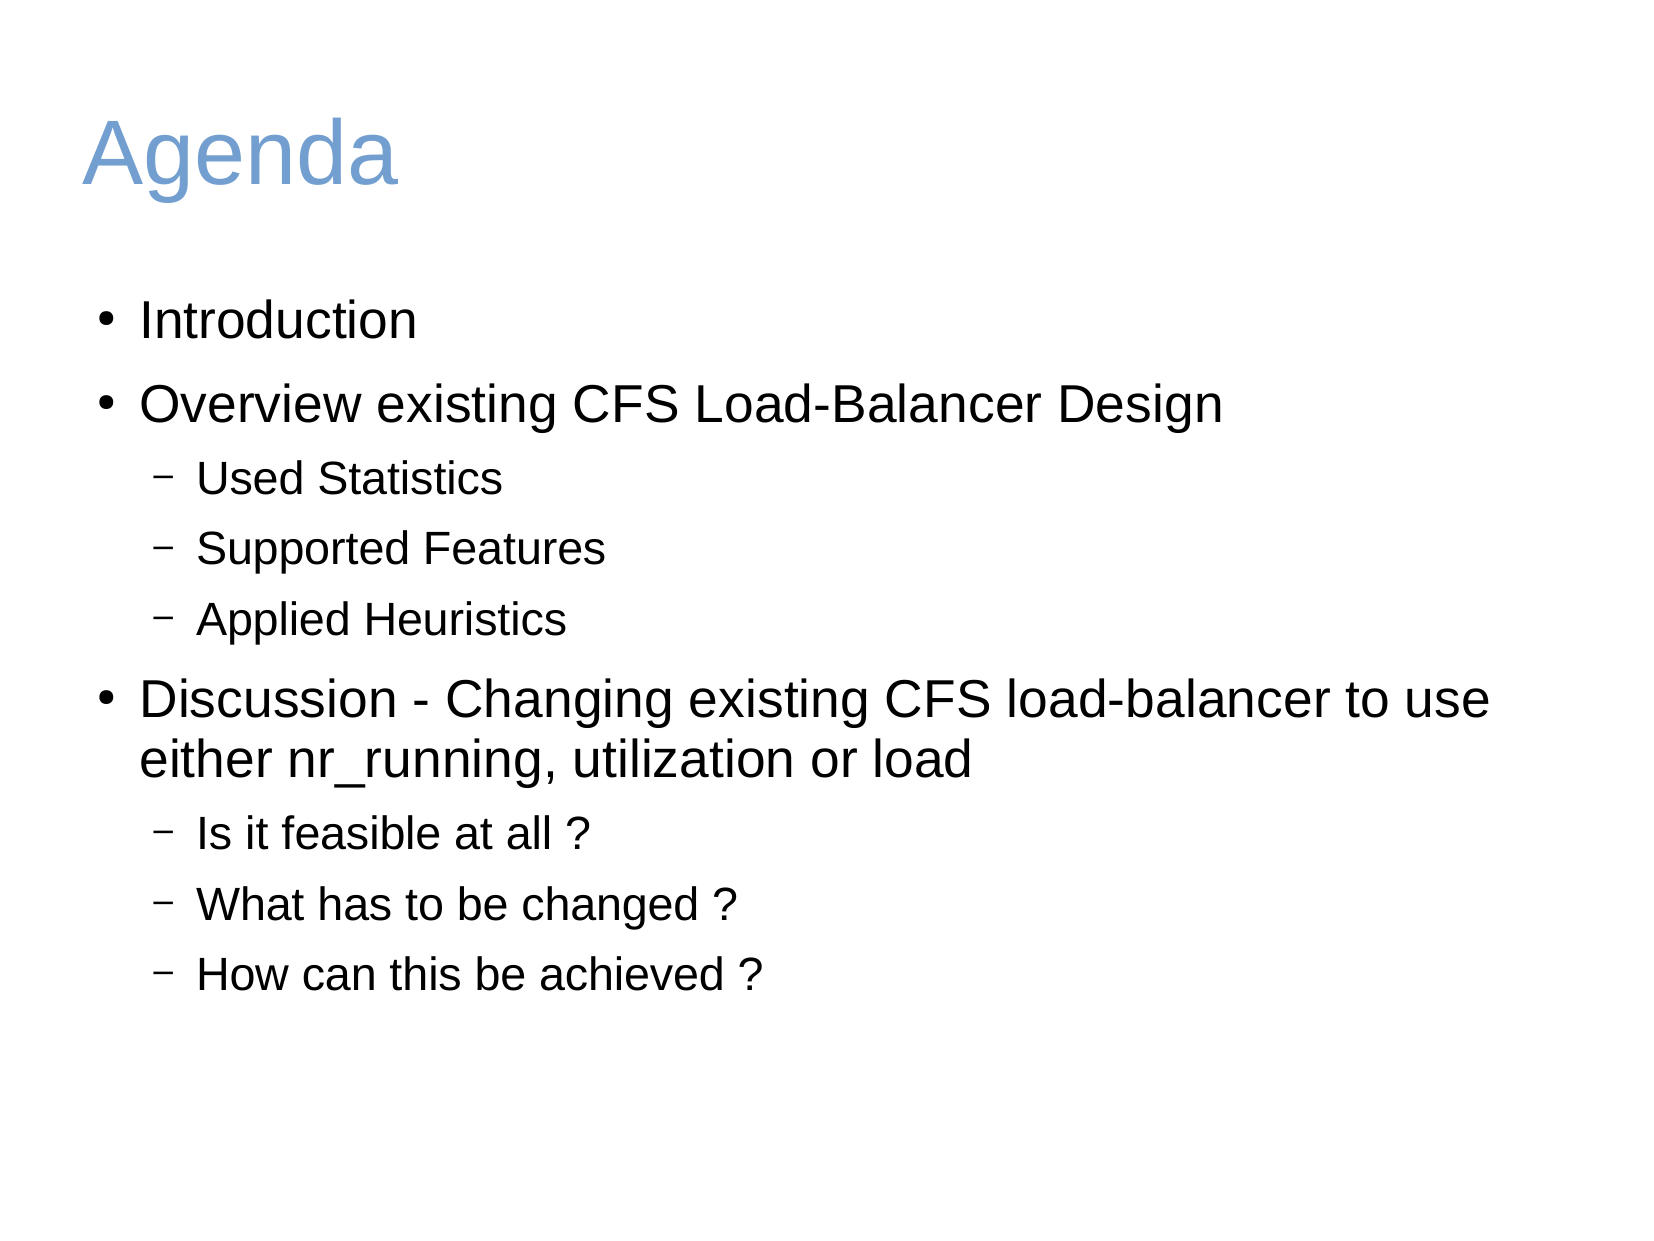

# Agenda
Introduction
Overview existing CFS Load-Balancer Design
Used Statistics
Supported Features
Applied Heuristics
Discussion - Changing existing CFS load-balancer to use either nr_running, utilization or load
Is it feasible at all ?
What has to be changed ?
How can this be achieved ?